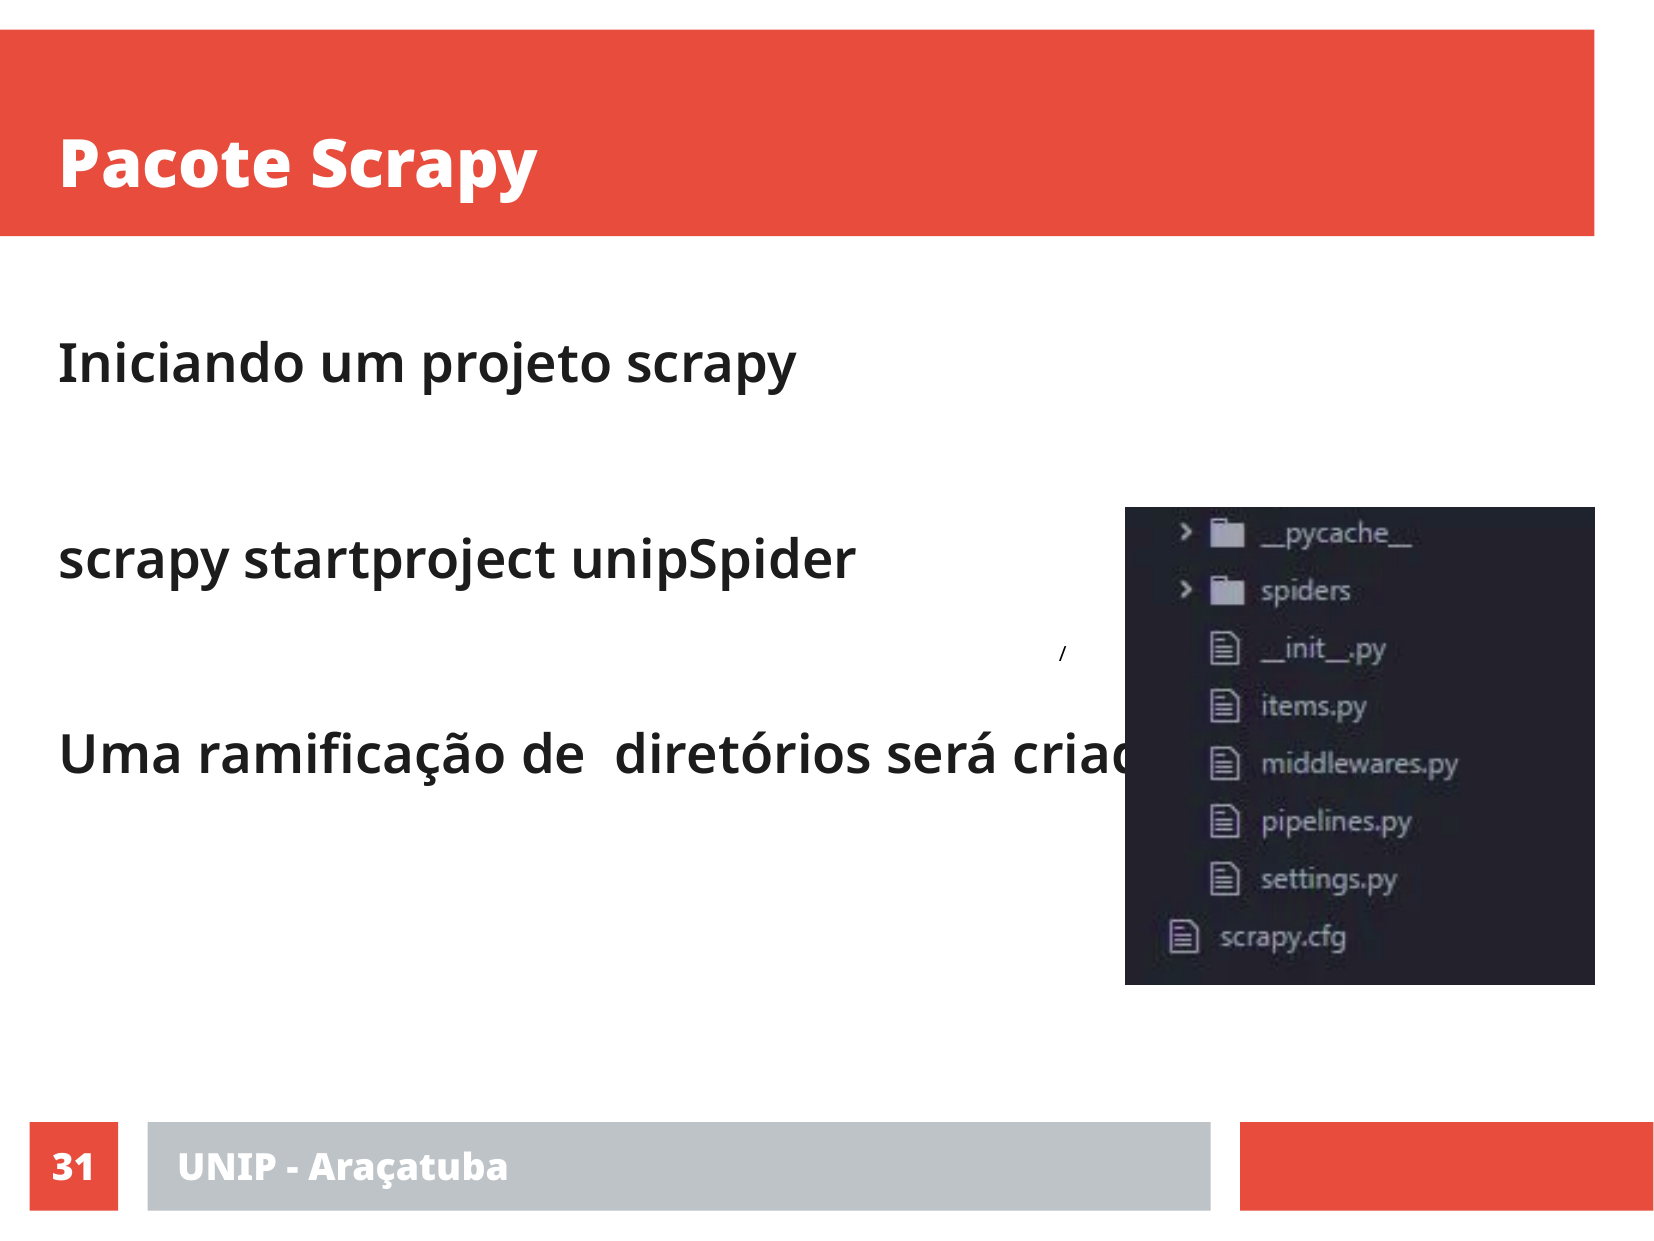

# Pacote Scrapy
Iniciando um projeto scrapy
scrapy startproject unipSpider
Uma ramificação de diretórios será criada
/
31
UNIP - Araçatuba